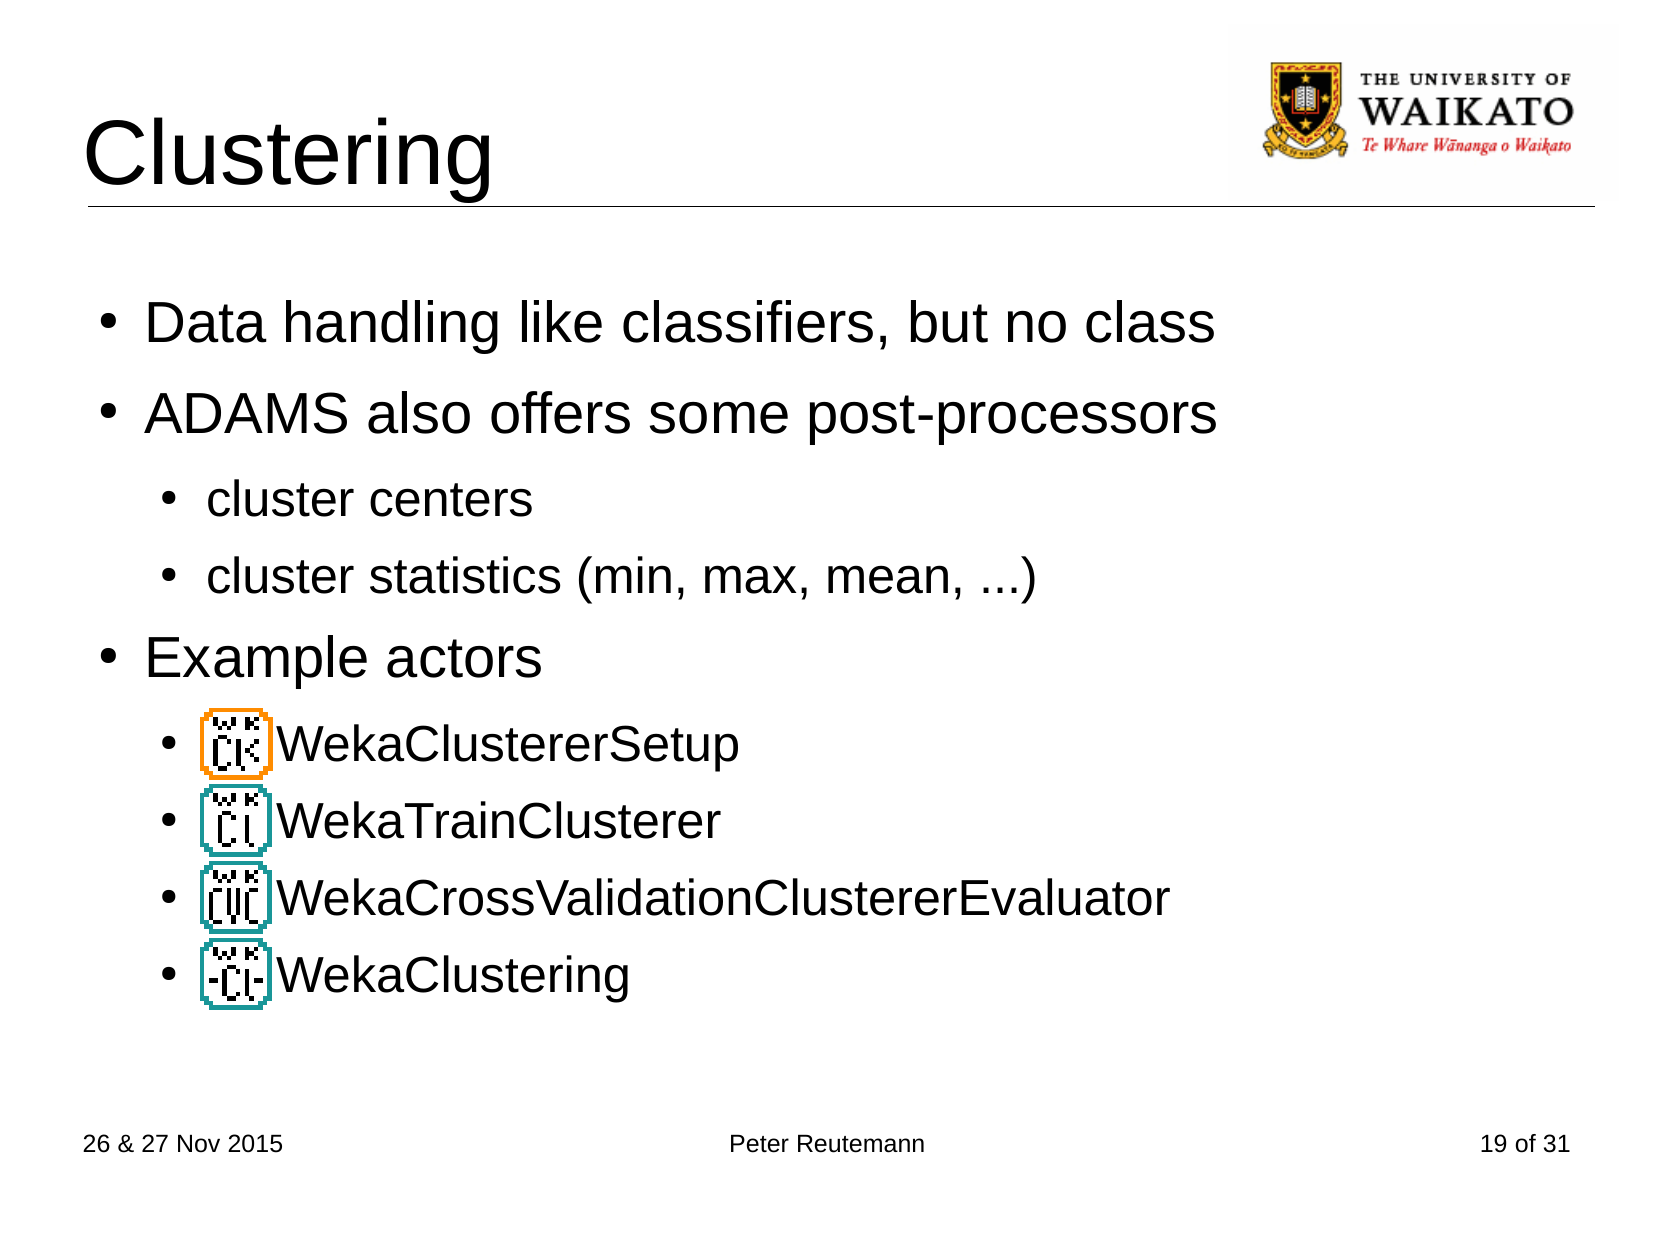

# Clustering
Data handling like classifiers, but no class
ADAMS also offers some post-processors
cluster centers
cluster statistics (min, max, mean, ...)
Example actors
 WekaClustererSetup
 WekaTrainClusterer
 WekaCrossValidationClustererEvaluator
 WekaClustering
26 & 27 Nov 2015
Peter Reutemann
19